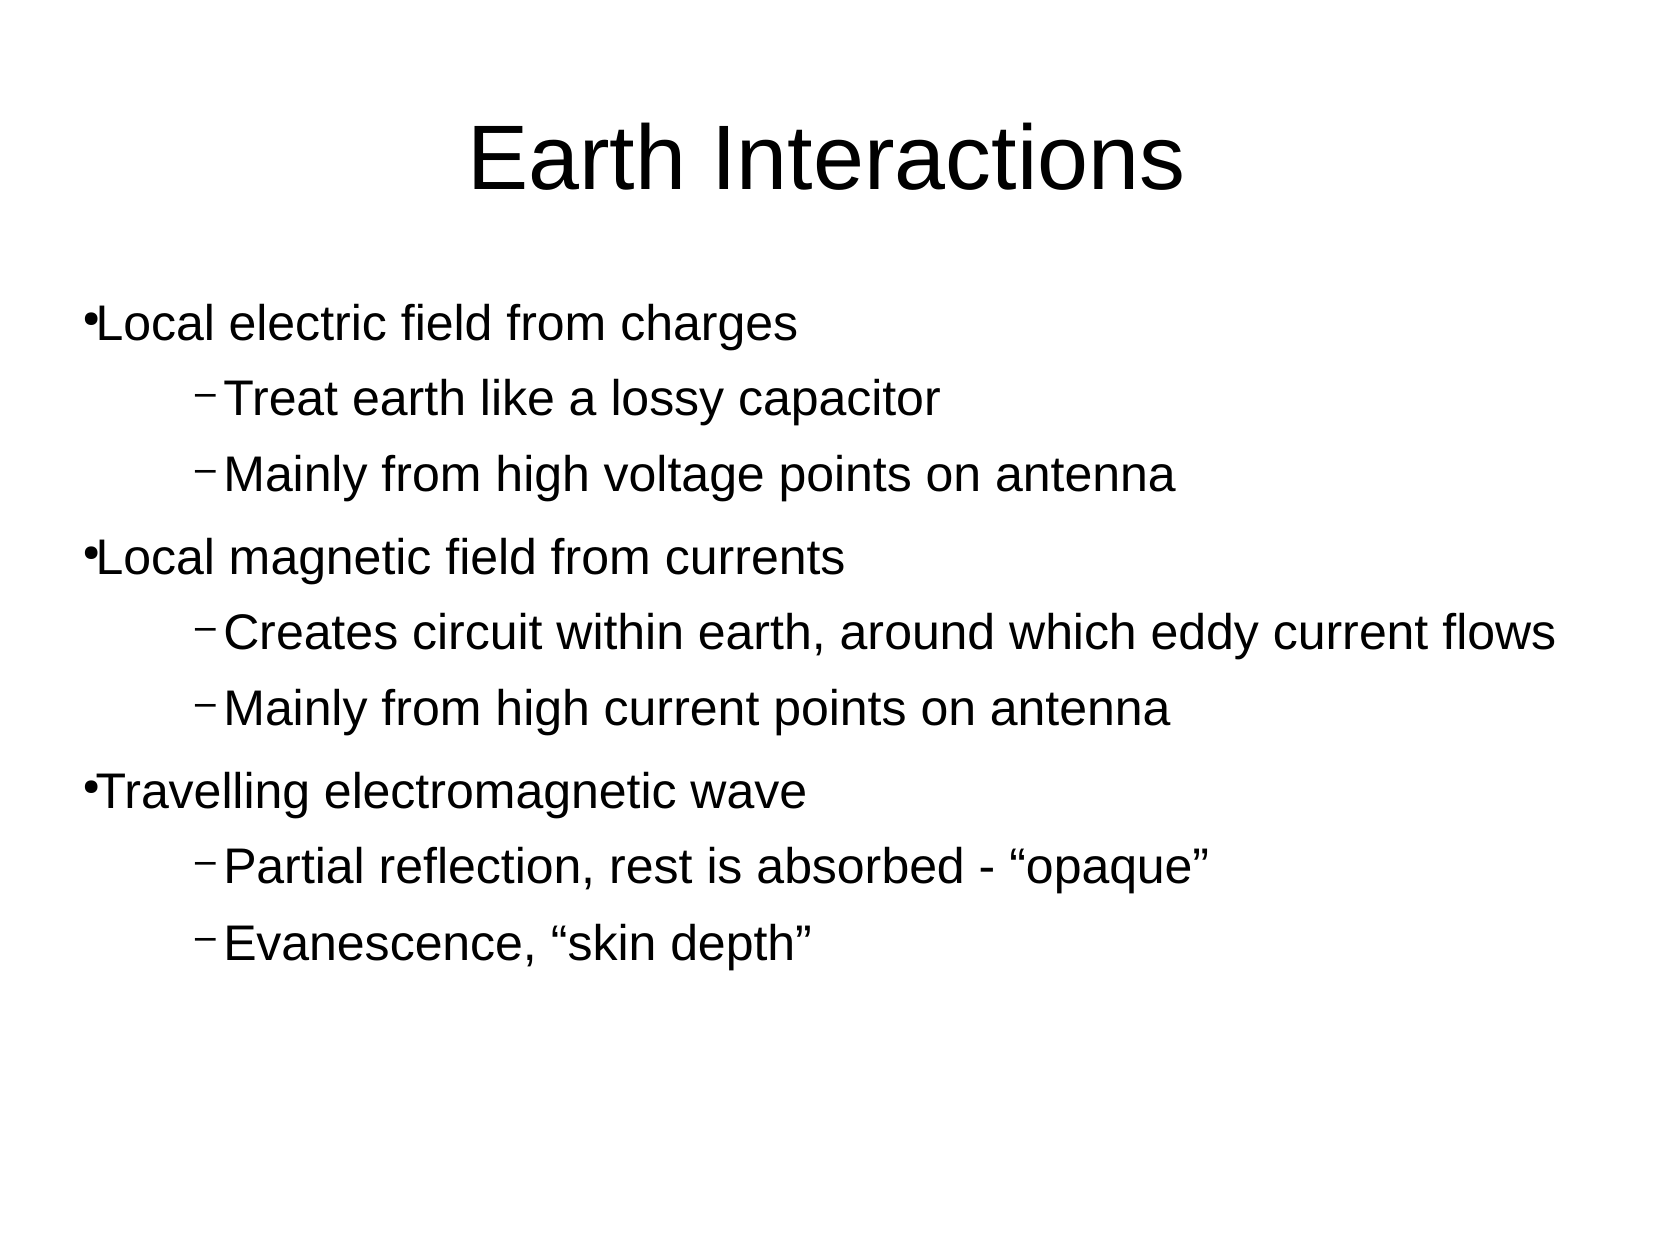

# Earth Interactions
Local electric field from charges
Treat earth like a lossy capacitor
Mainly from high voltage points on antenna
Local magnetic field from currents
Creates circuit within earth, around which eddy current flows
Mainly from high current points on antenna
Travelling electromagnetic wave
Partial reflection, rest is absorbed - “opaque”
Evanescence, “skin depth”